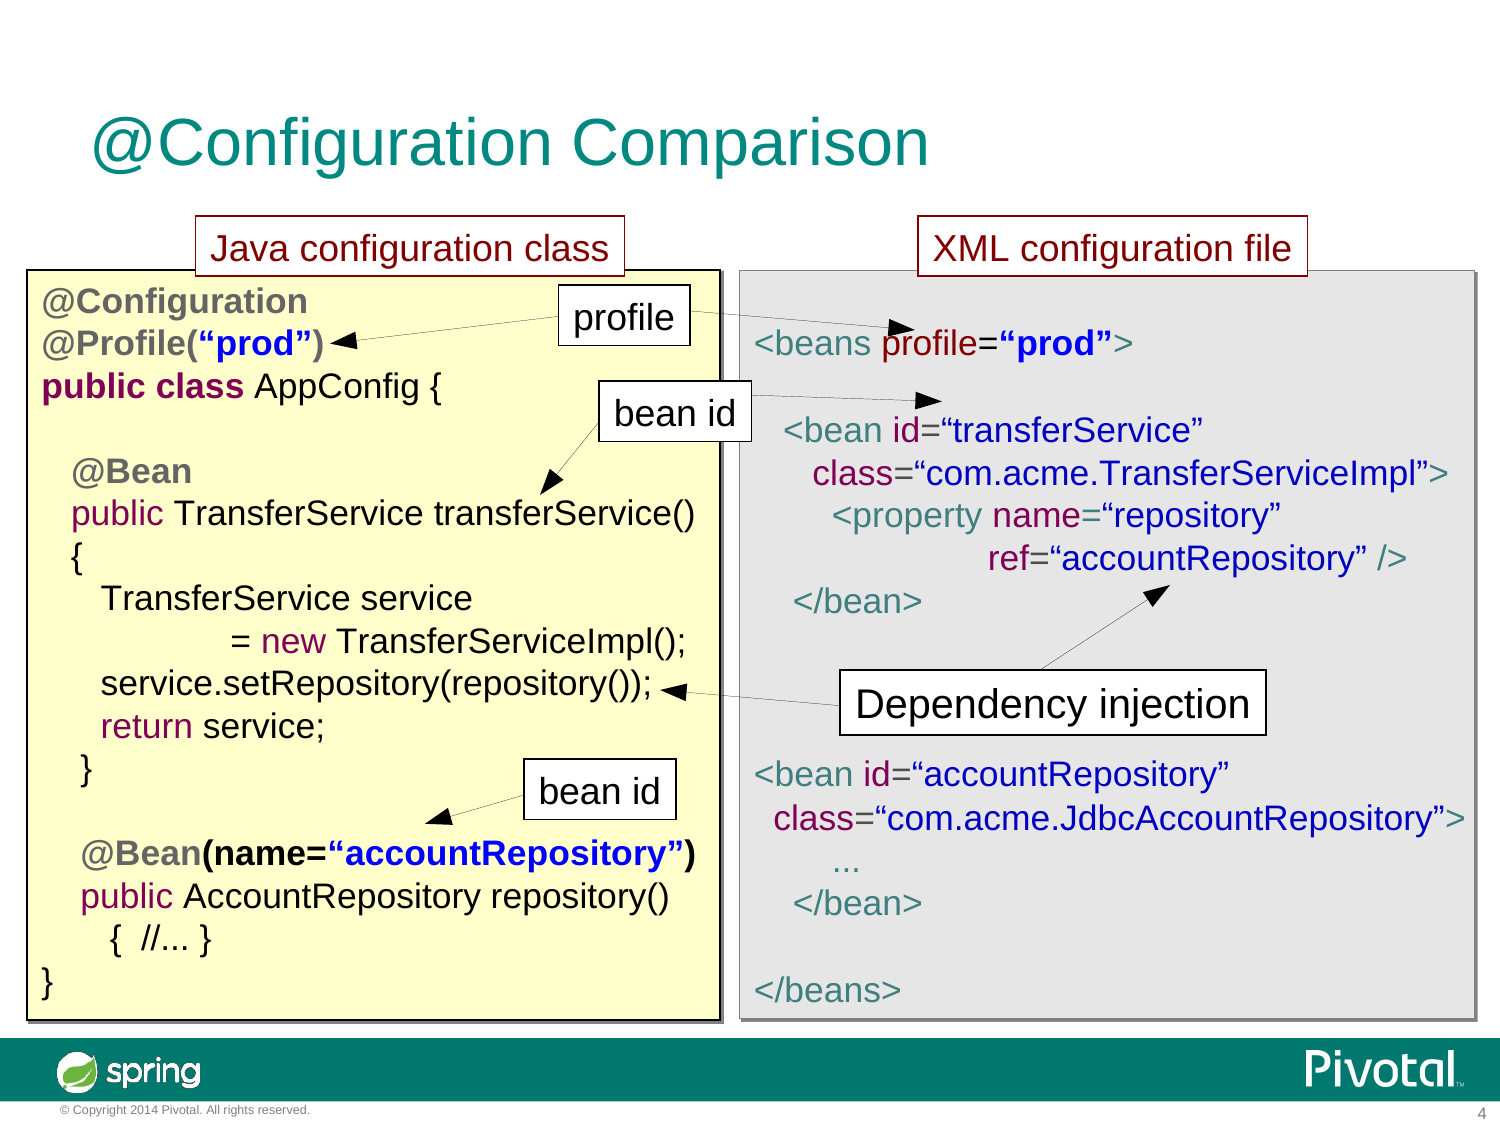

# @Configuration Comparison
Java configuration class
XML configuration file
@Configuration
@Profile(“prod”)
public class AppConfig {
	@Bean
	public TransferService transferService()
 {
			TransferService service
				 = new TransferServiceImpl();
			service.setRepository(repository());
			return service;
 }
 @Bean(name=“accountRepository”)
 public AccountRepository repository()
 { //... }
}
<beans profile=“prod”>
 <bean id=“transferService”
 class=“com.acme.TransferServiceImpl”>
 <property name=“repository”
 ref=“accountRepository” />
 </bean>
<bean id=“accountRepository”
 class=“com.acme.JdbcAccountRepository”>
 ...
 </bean>
</beans>
profile
bean id
Dependency injection
bean id